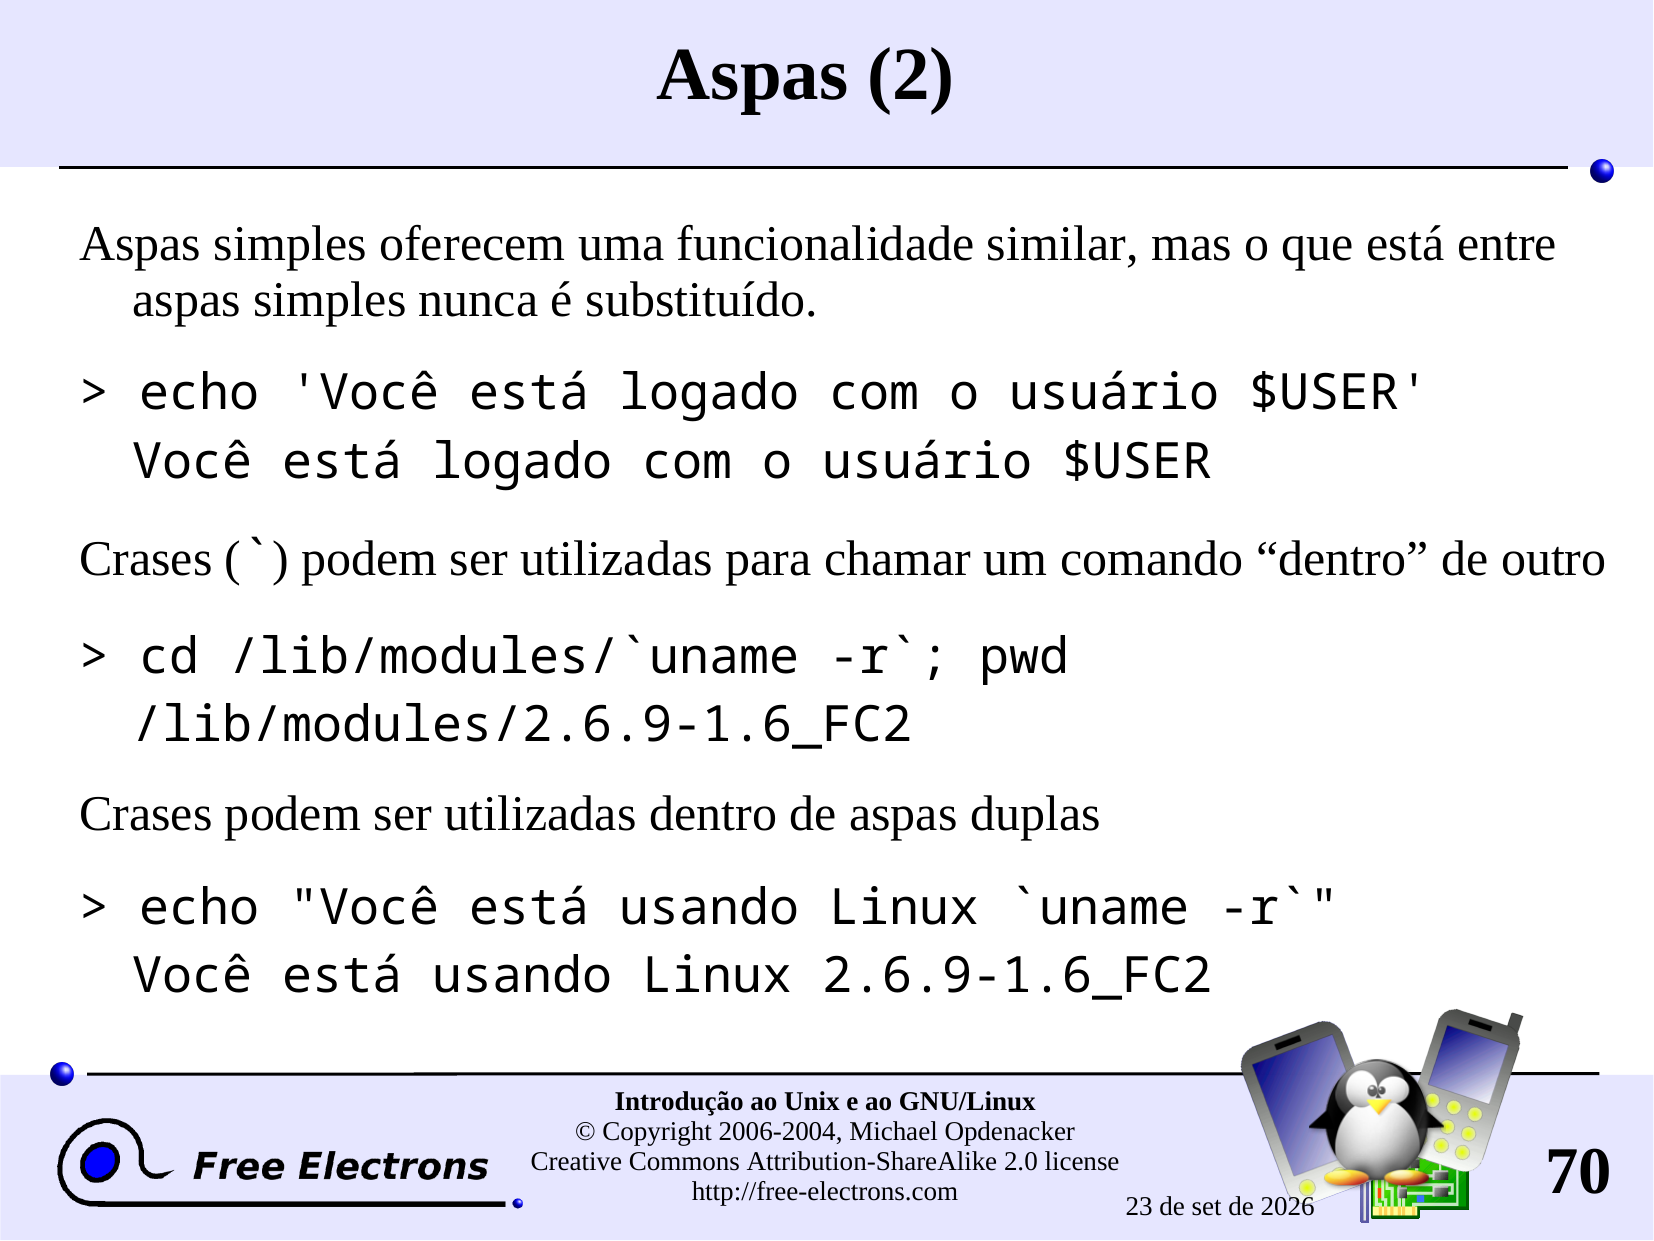

# Aspas (2)
Aspas simples oferecem uma funcionalidade similar, mas o que está entre aspas simples nunca é substituído.
> echo 'Você está logado com o usuário $USER'
Você está logado com o usuário $USER
Crases (`) podem ser utilizadas para chamar um comando “dentro” de outro
> cd /lib/modules/`uname -r`; pwd
/lib/modules/2.6.9-1.6_FC2
Crases podem ser utilizadas dentro de aspas duplas
> echo "Você está usando Linux `uname -r`"
Você está usando Linux 2.6.9-1.6_FC2